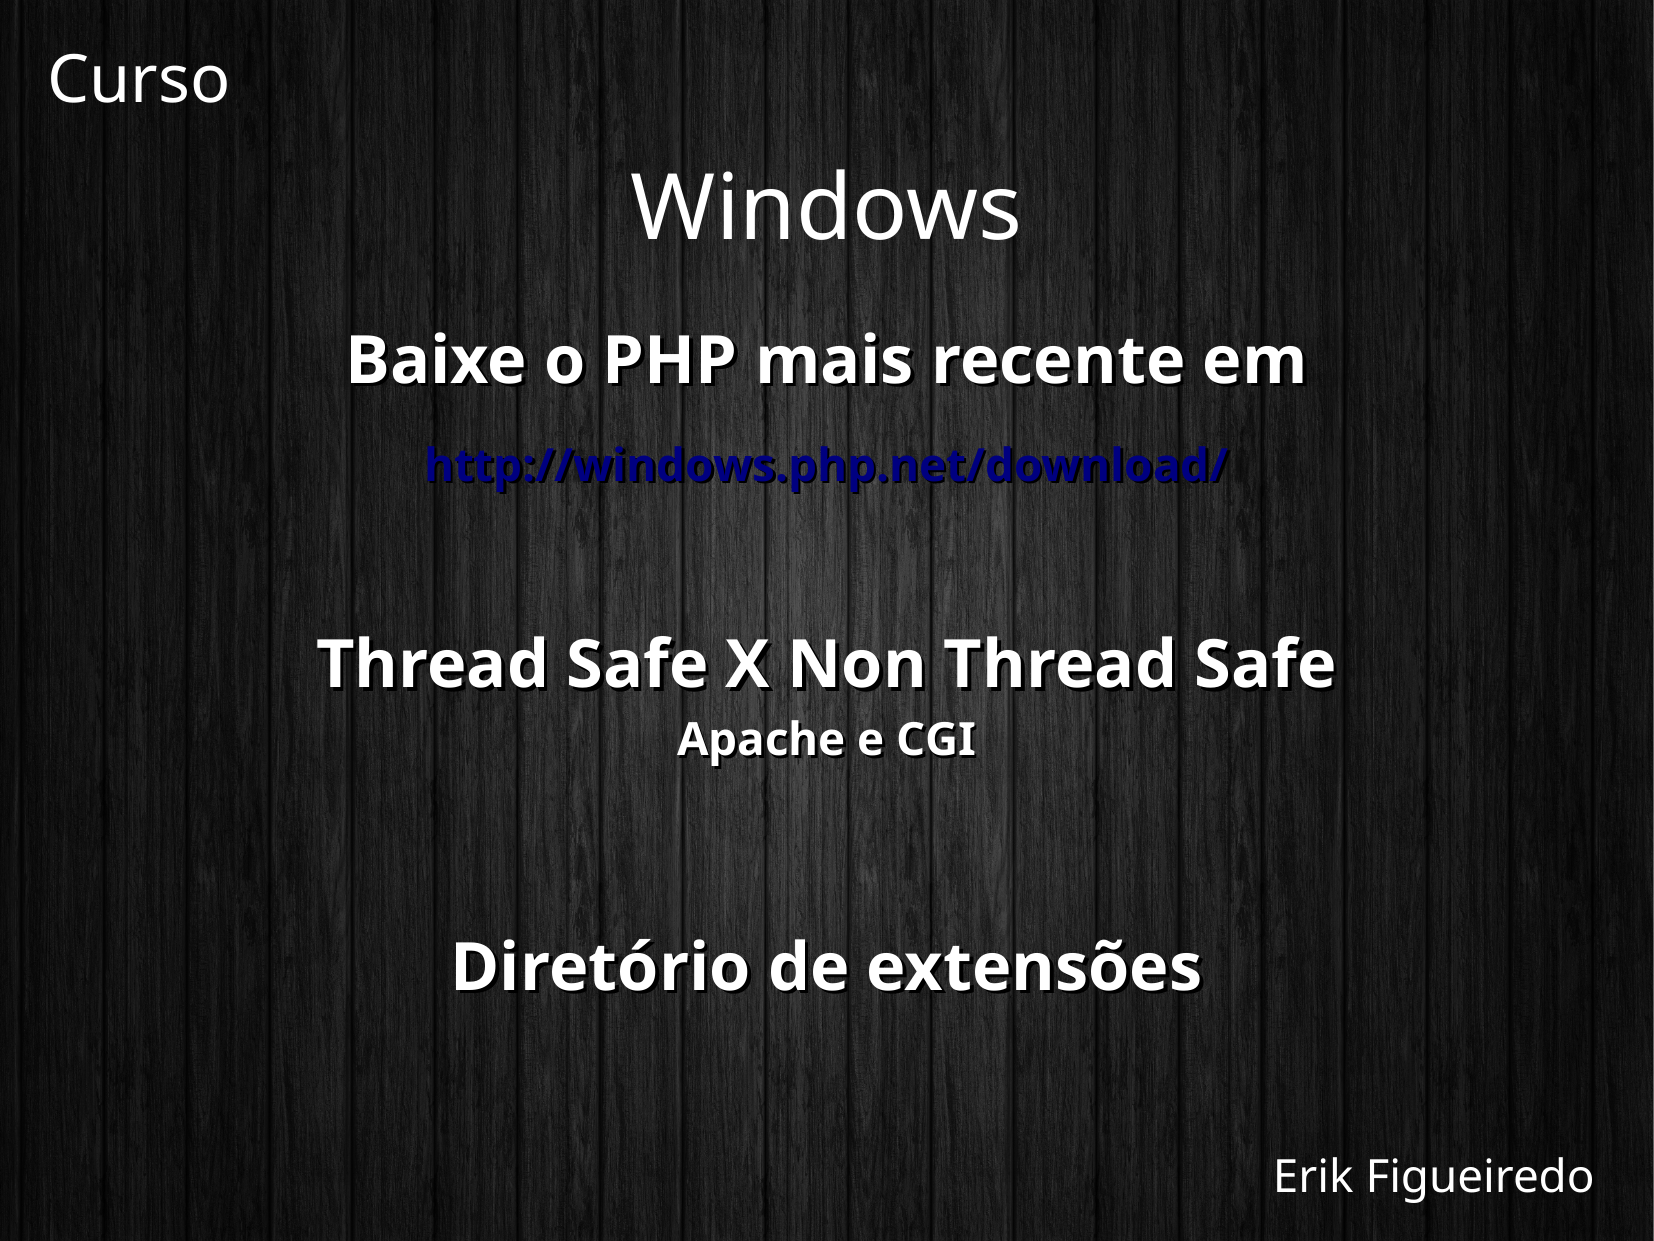

Curso
# Windows
Baixe o PHP mais recente em
http://windows.php.net/download/
Thread Safe X Non Thread Safe
Apache e CGI
Diretório de extensões
Erik Figueiredo